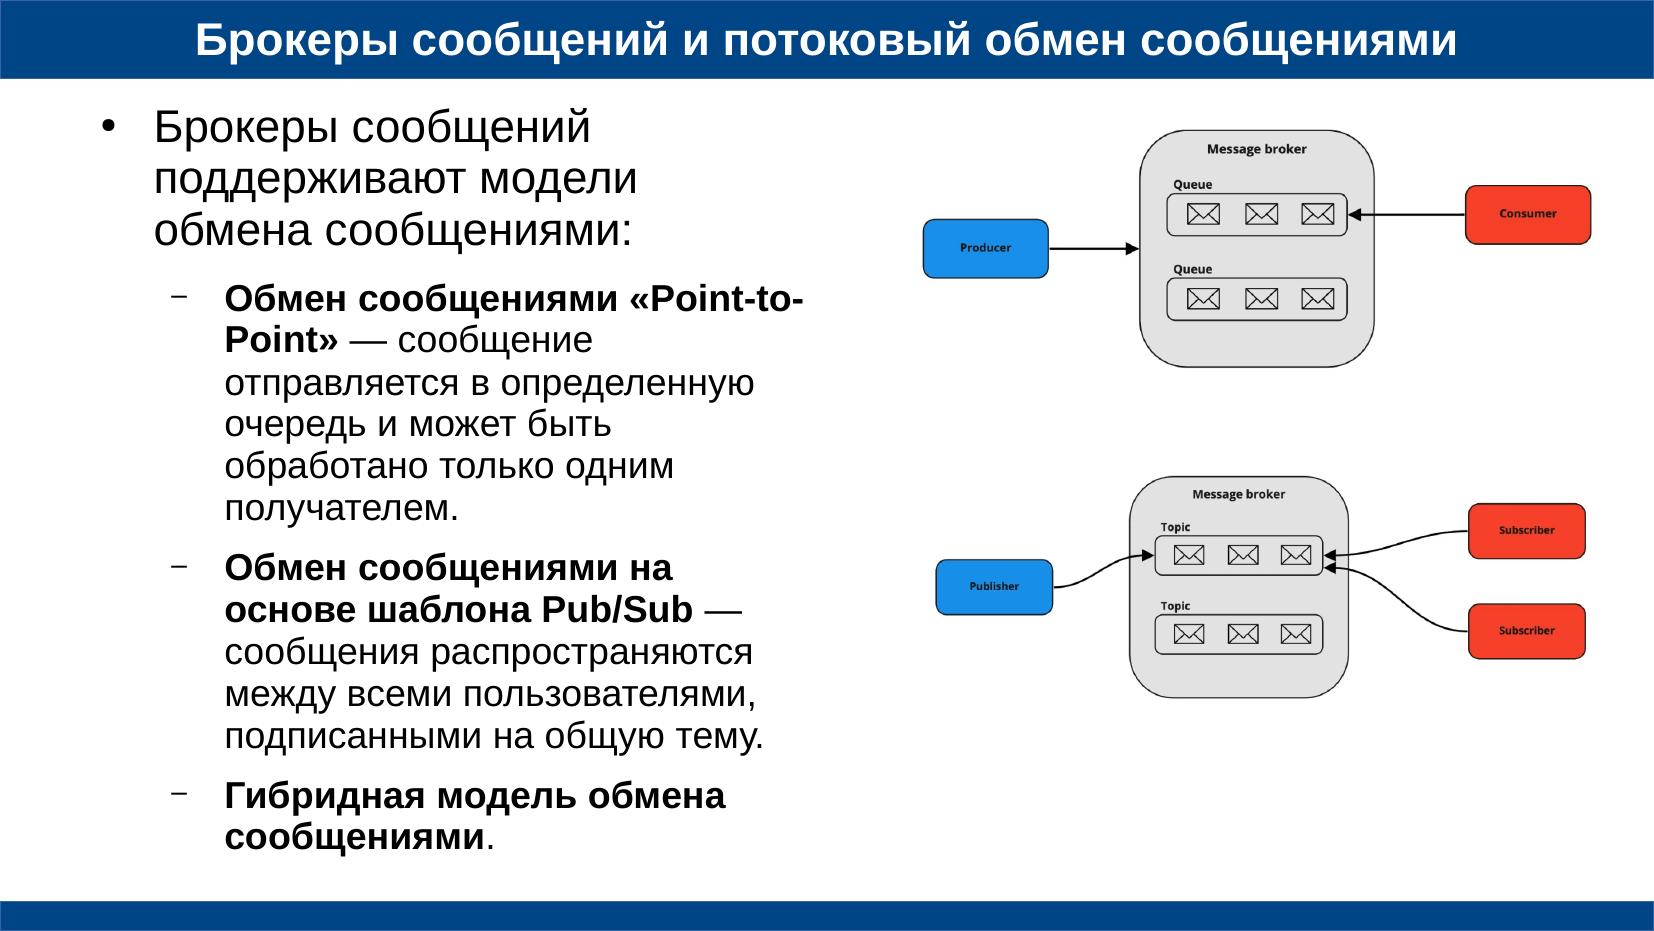

# Брокеры сообщений и потоковый обмен сообщениями
Брокеры сообщений поддерживают модели обмена сообщениями:
Обмен сообщениями «Point-to-Point» — сообщение отправляется в определенную очередь и может быть обработано только одним получателем.
Обмен сообщениями на основе шаблона Pub/Sub — сообщения распространяются между всеми пользователями, подписанными на общую тему.
Гибридная модель обмена сообщениями.